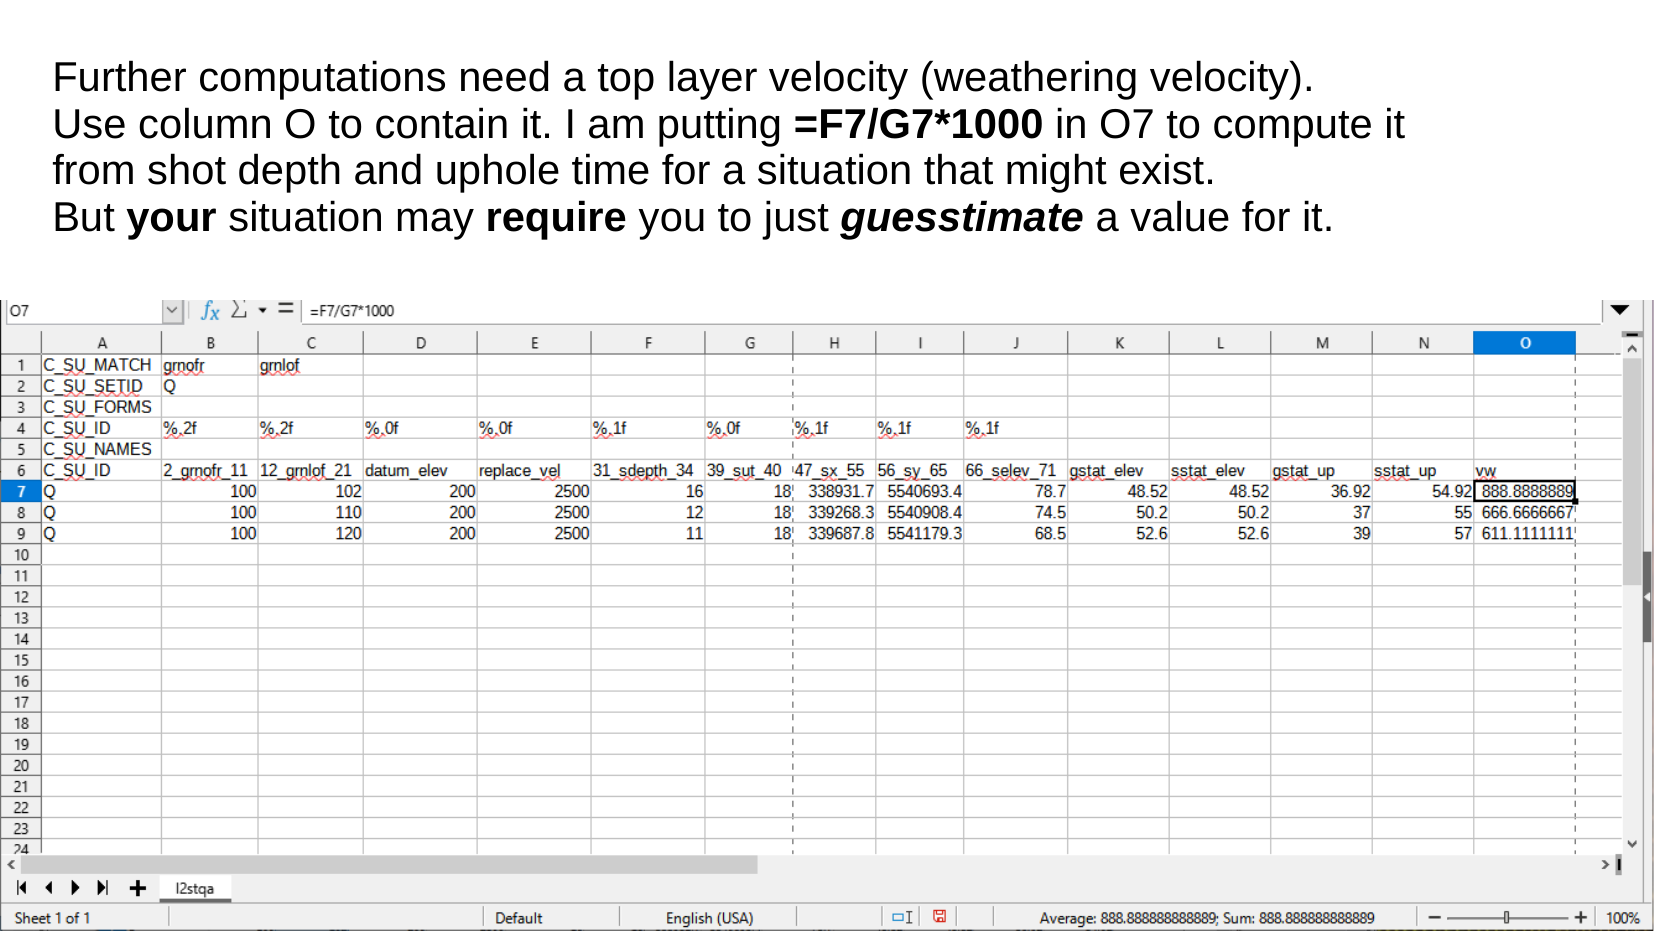

Further computations need a top layer velocity (weathering velocity).
Use column O to contain it. I am putting =F7/G7*1000 in O7 to compute it from shot depth and uphole time for a situation that might exist. But your situation may require you to just guesstimate a value for it.